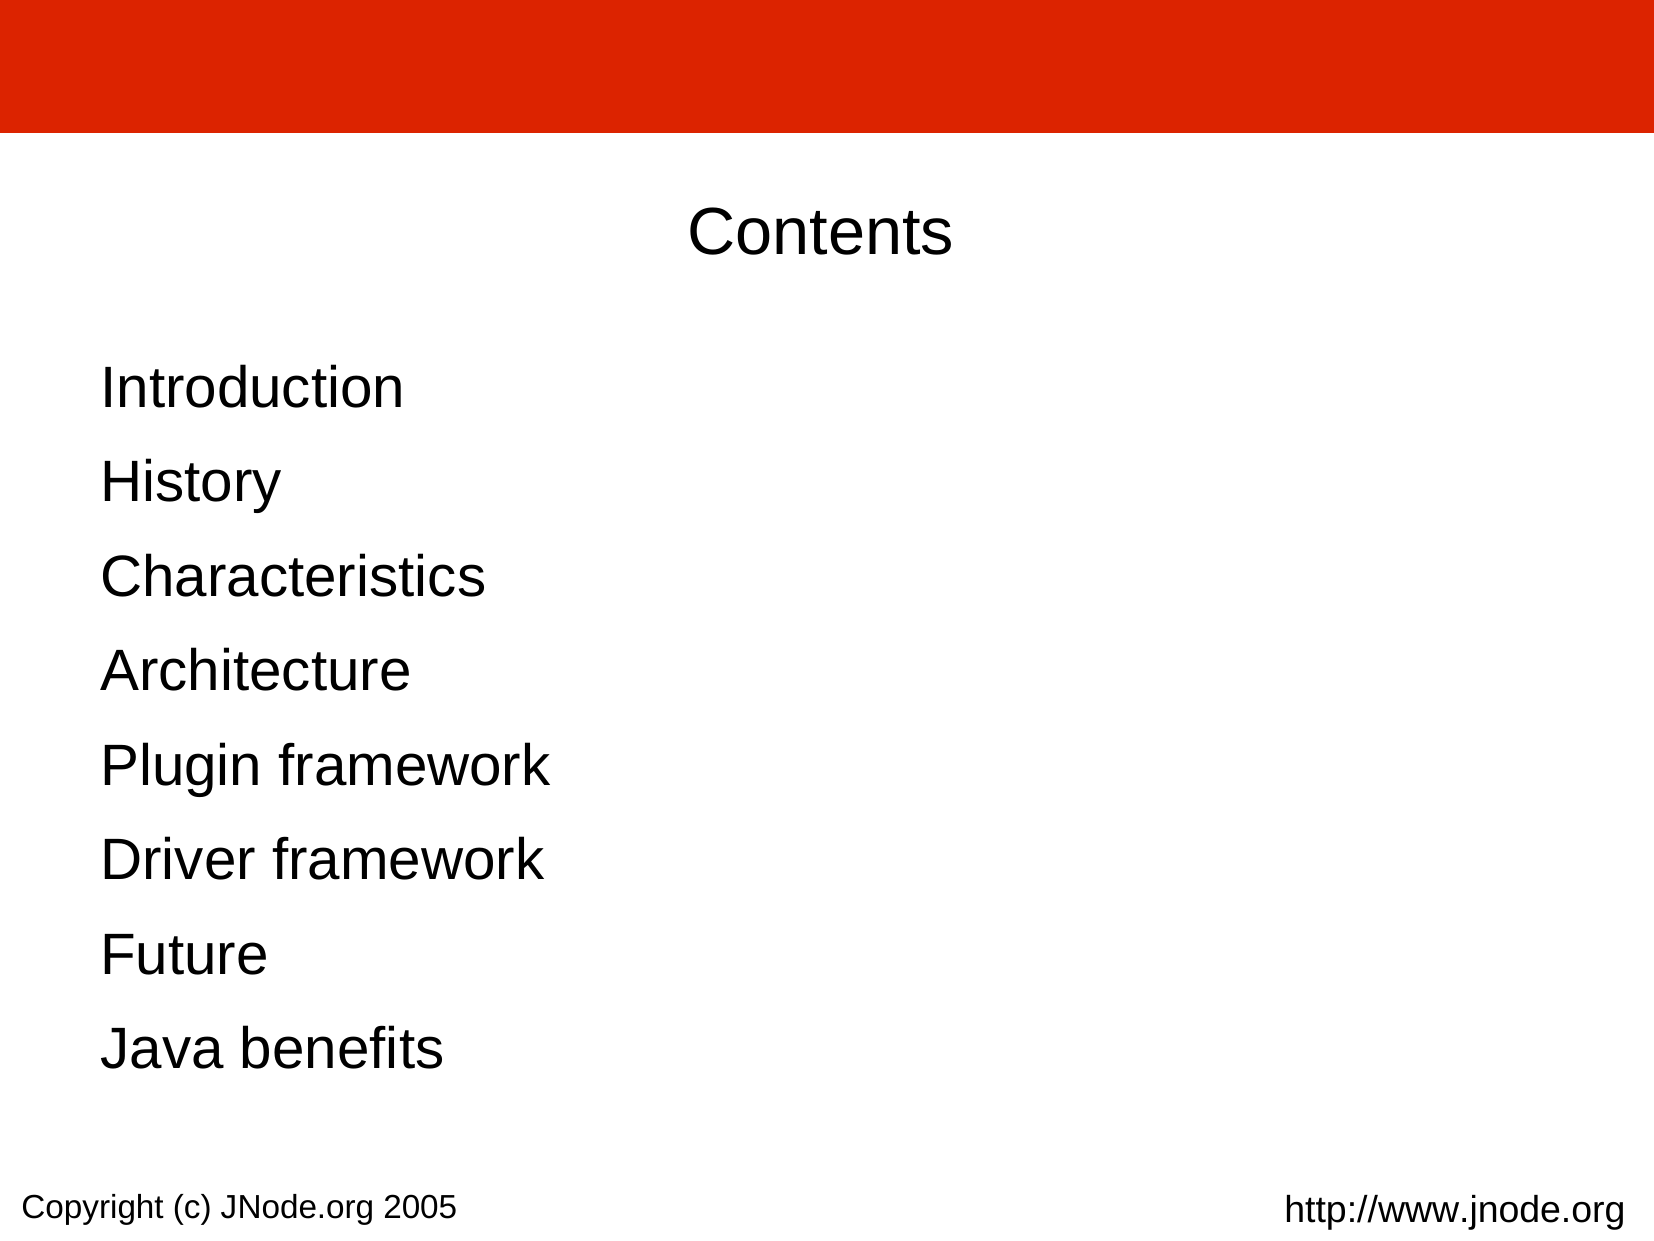

# Contents
Introduction
History
Characteristics
Architecture
Plugin framework
Driver framework
Future
Java benefits